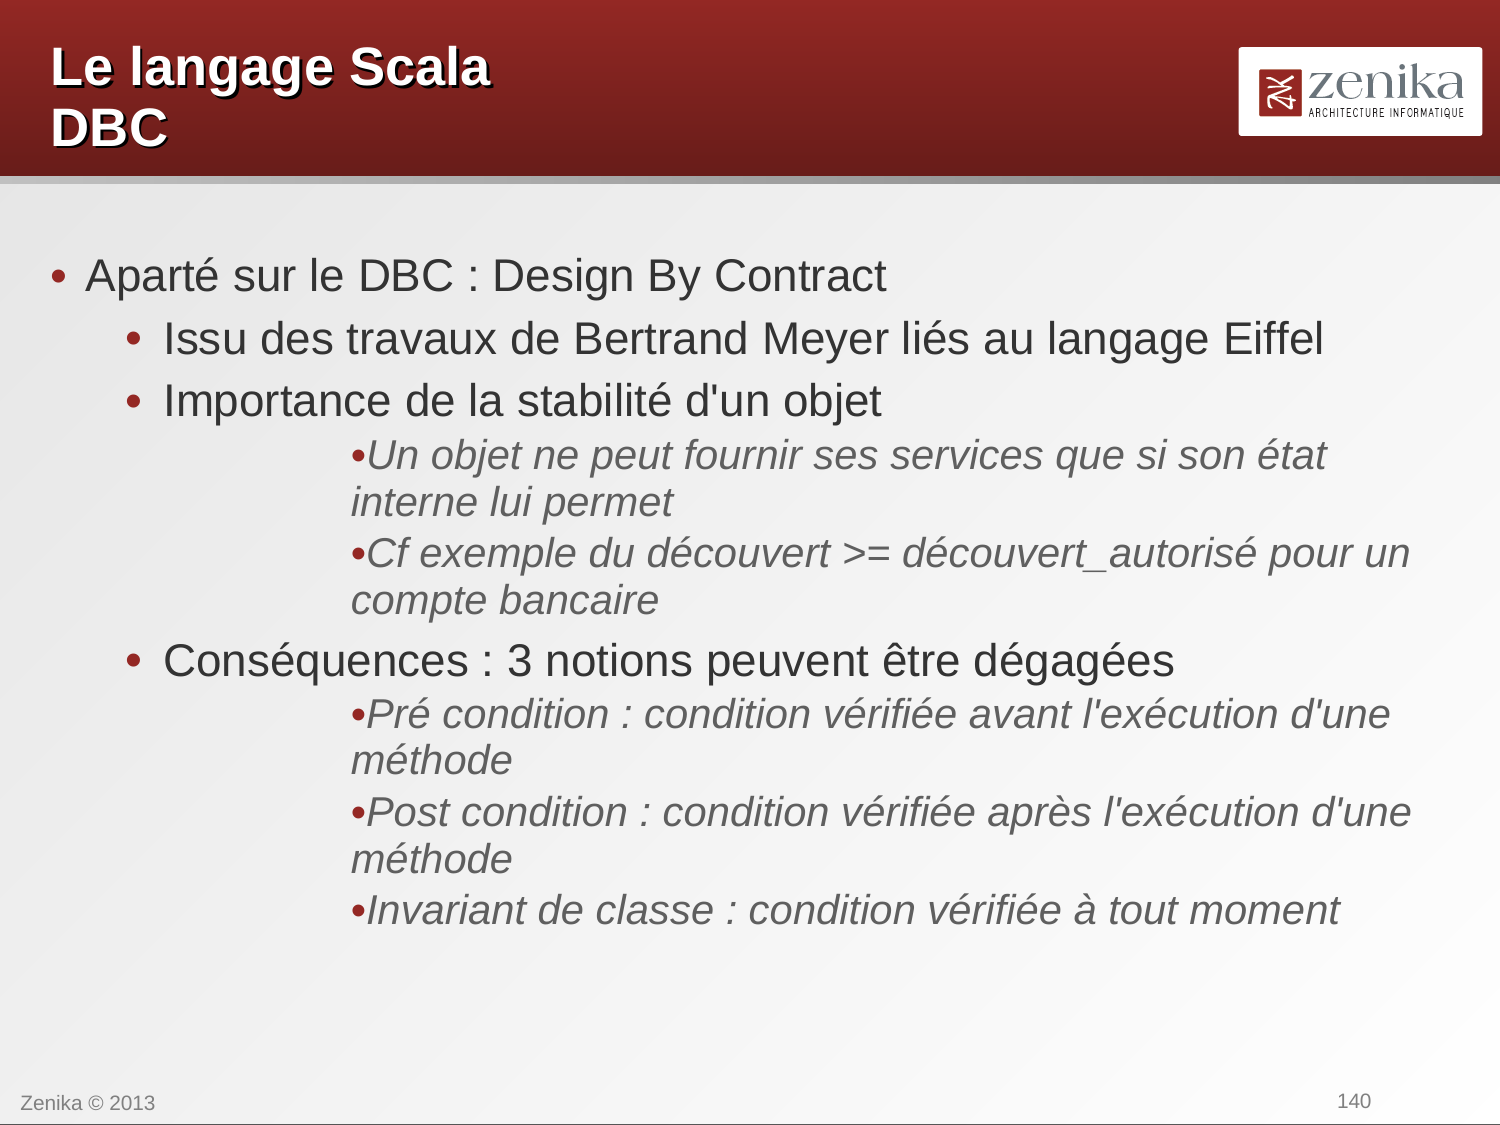

# Le langage Scala DBC
Aparté sur le DBC : Design By Contract
Issu des travaux de Bertrand Meyer liés au langage Eiffel
Importance de la stabilité d'un objet
Un objet ne peut fournir ses services que si son état interne lui permet
Cf exemple du découvert >= découvert_autorisé pour un compte bancaire
Conséquences : 3 notions peuvent être dégagées
Pré condition : condition vérifiée avant l'exécution d'une méthode
Post condition : condition vérifiée après l'exécution d'une méthode
Invariant de classe : condition vérifiée à tout moment